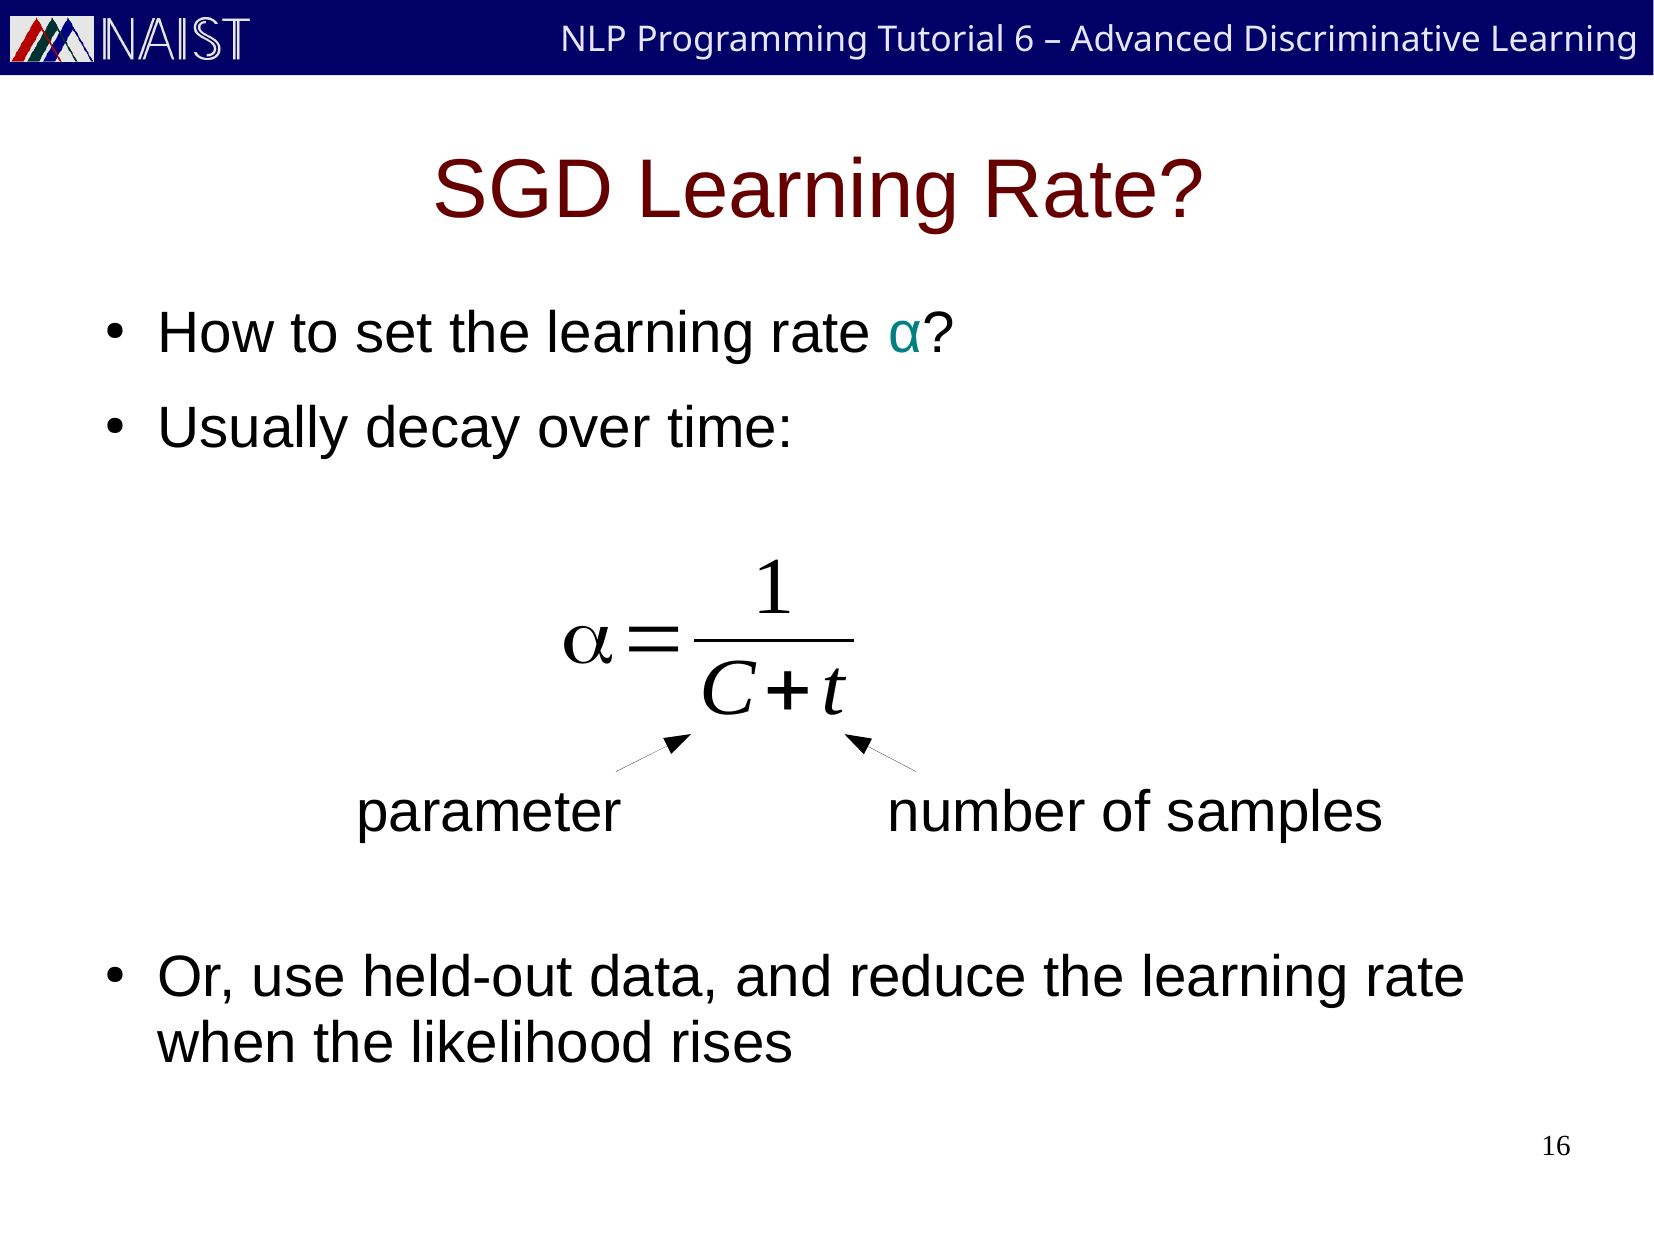

# SGD Learning Rate?
How to set the learning rate α?
Usually decay over time:
Or, use held-out data, and reduce the learning rate when the likelihood rises
parameter
number of samples
16